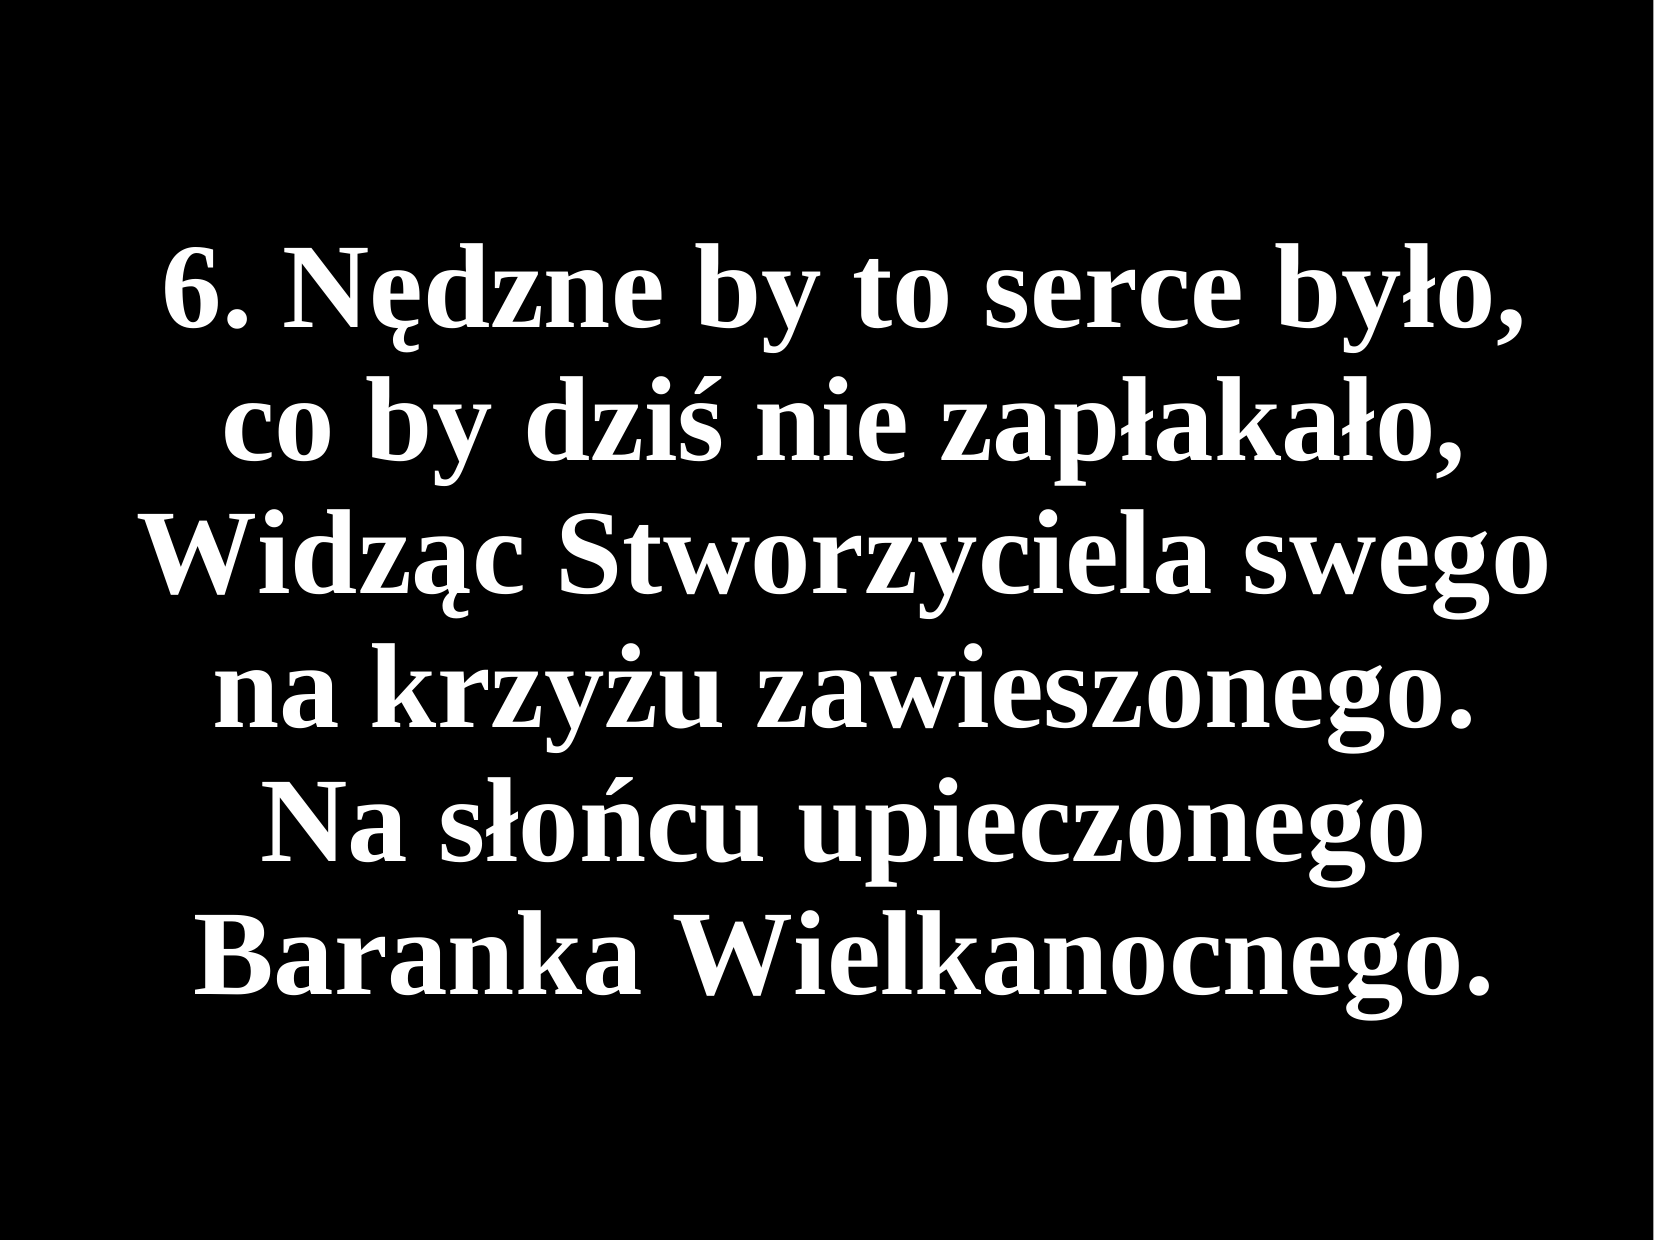

# 6. Nędzne by to serce było,
co by dziś nie zapłakało,
Widząc Stworzyciela swego
na krzyżu zawieszonego.
Na słońcu upieczonego
Baranka Wielkanocnego.